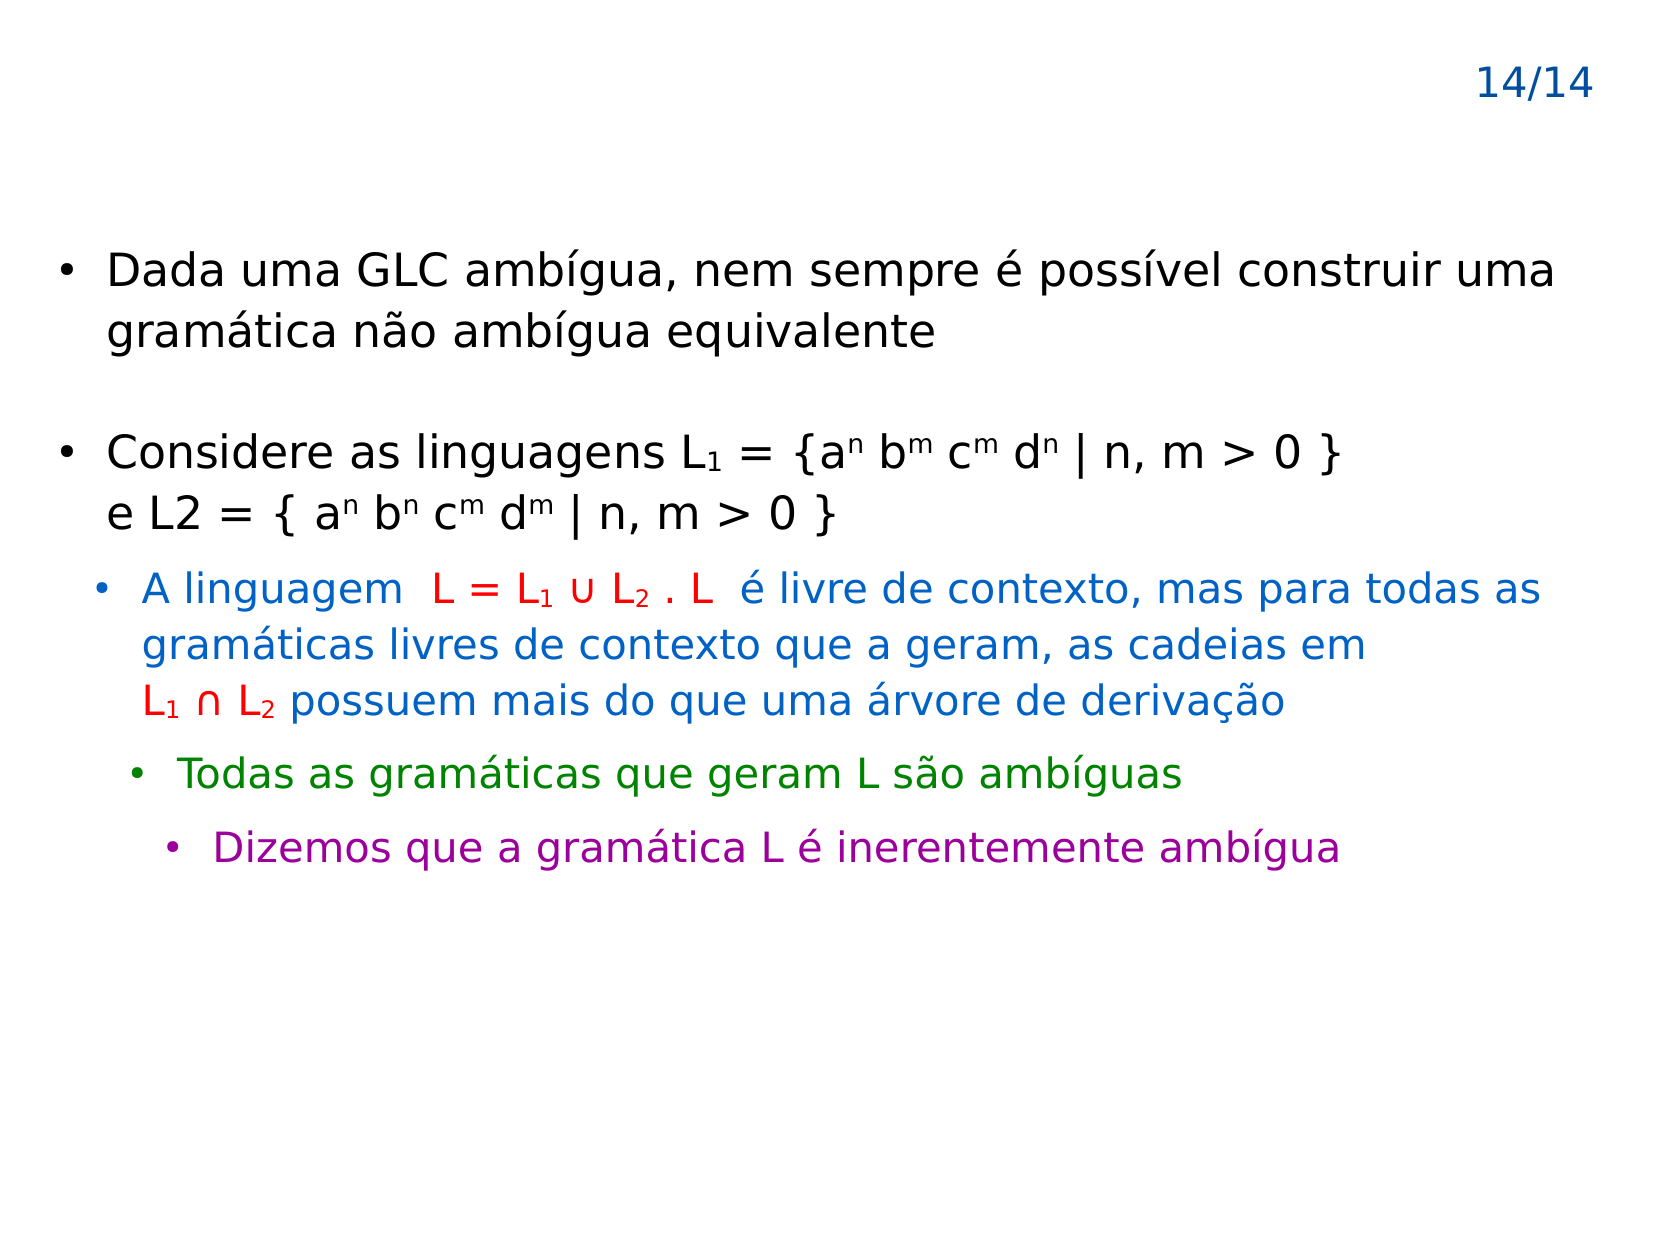

#
14
Dada uma GLC ambígua, nem sempre é possível construir uma gramática não ambígua equivalente
Considere as linguagens L1 = {an bm cm dn | n, m > 0 }
e L2 = { an bn cm dm | n, m > 0 }
A linguagem L = L1 ∪ L2 . L é livre de contexto, mas para todas as gramáticas livres de contexto que a geram, as cadeias em
L1 ∩ L2 possuem mais do que uma árvore de derivação
Todas as gramáticas que geram L são ambíguas
Dizemos que a gramática L é inerentemente ambígua